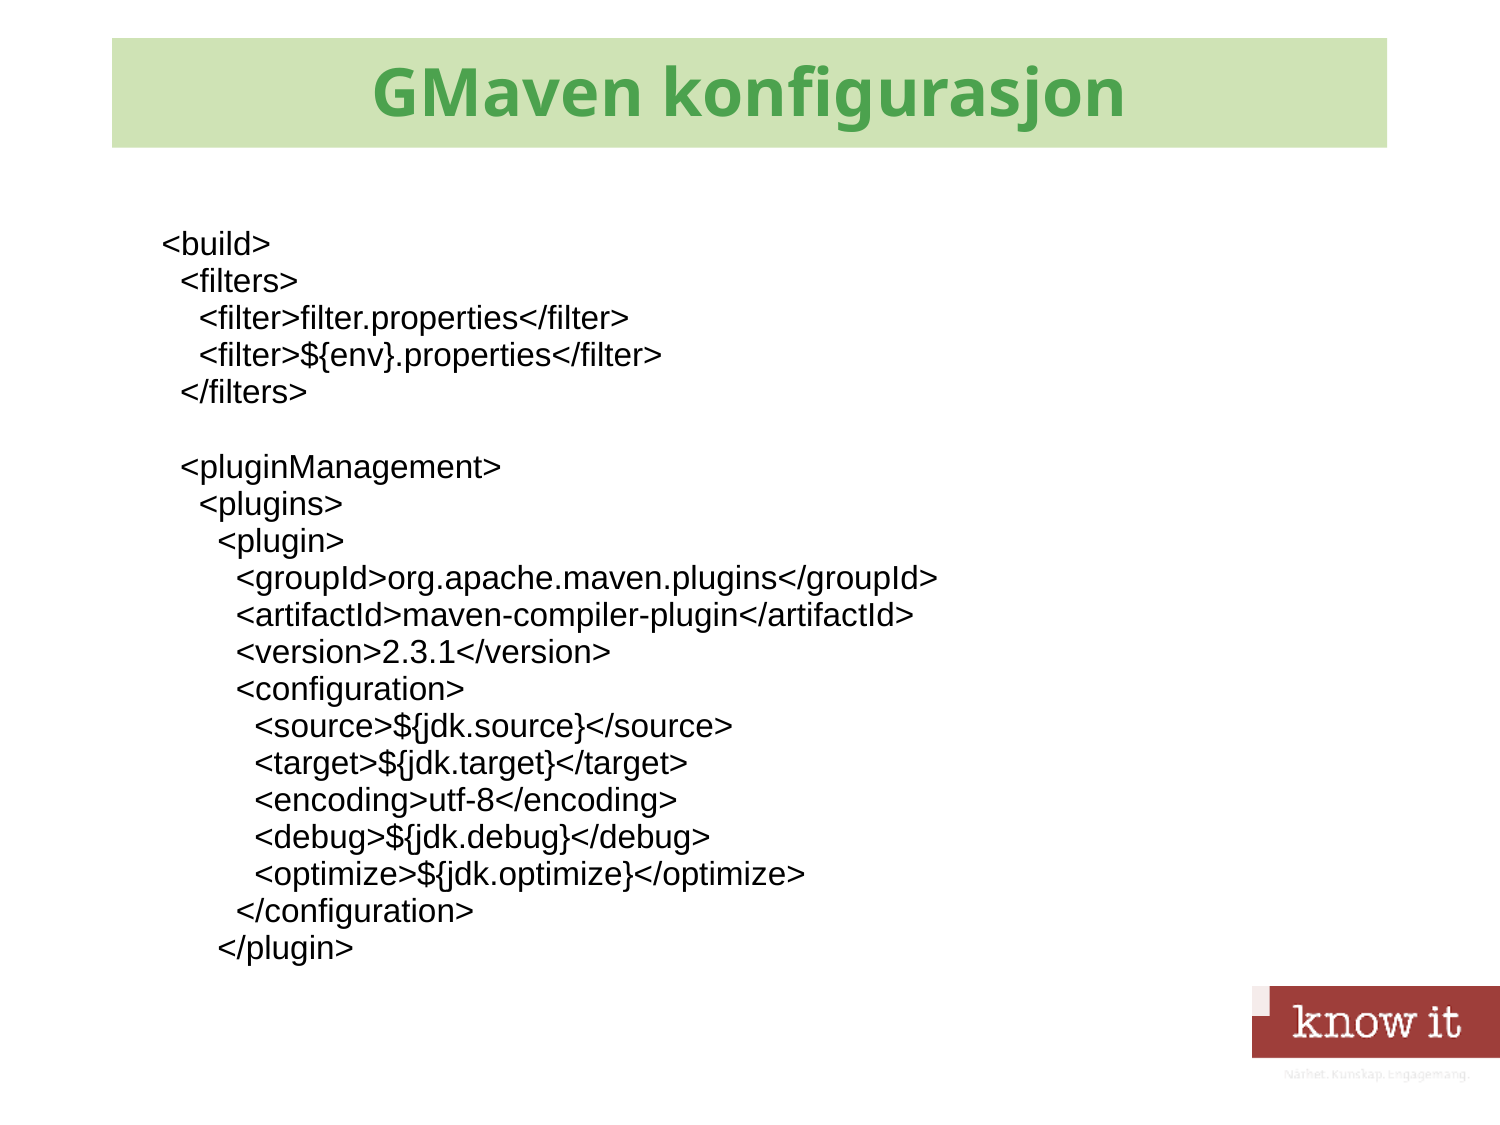

GMaven konfigurasjon
 <build>
 <filters>
 <filter>filter.properties</filter>
 <filter>${env}.properties</filter>
 </filters>
 <pluginManagement>
 <plugins>
 <plugin>
 <groupId>org.apache.maven.plugins</groupId>
 <artifactId>maven-compiler-plugin</artifactId>
 <version>2.3.1</version>
 <configuration>
 <source>${jdk.source}</source>
 <target>${jdk.target}</target>
 <encoding>utf-8</encoding>
 <debug>${jdk.debug}</debug>
 <optimize>${jdk.optimize}</optimize>
 </configuration>
 </plugin>